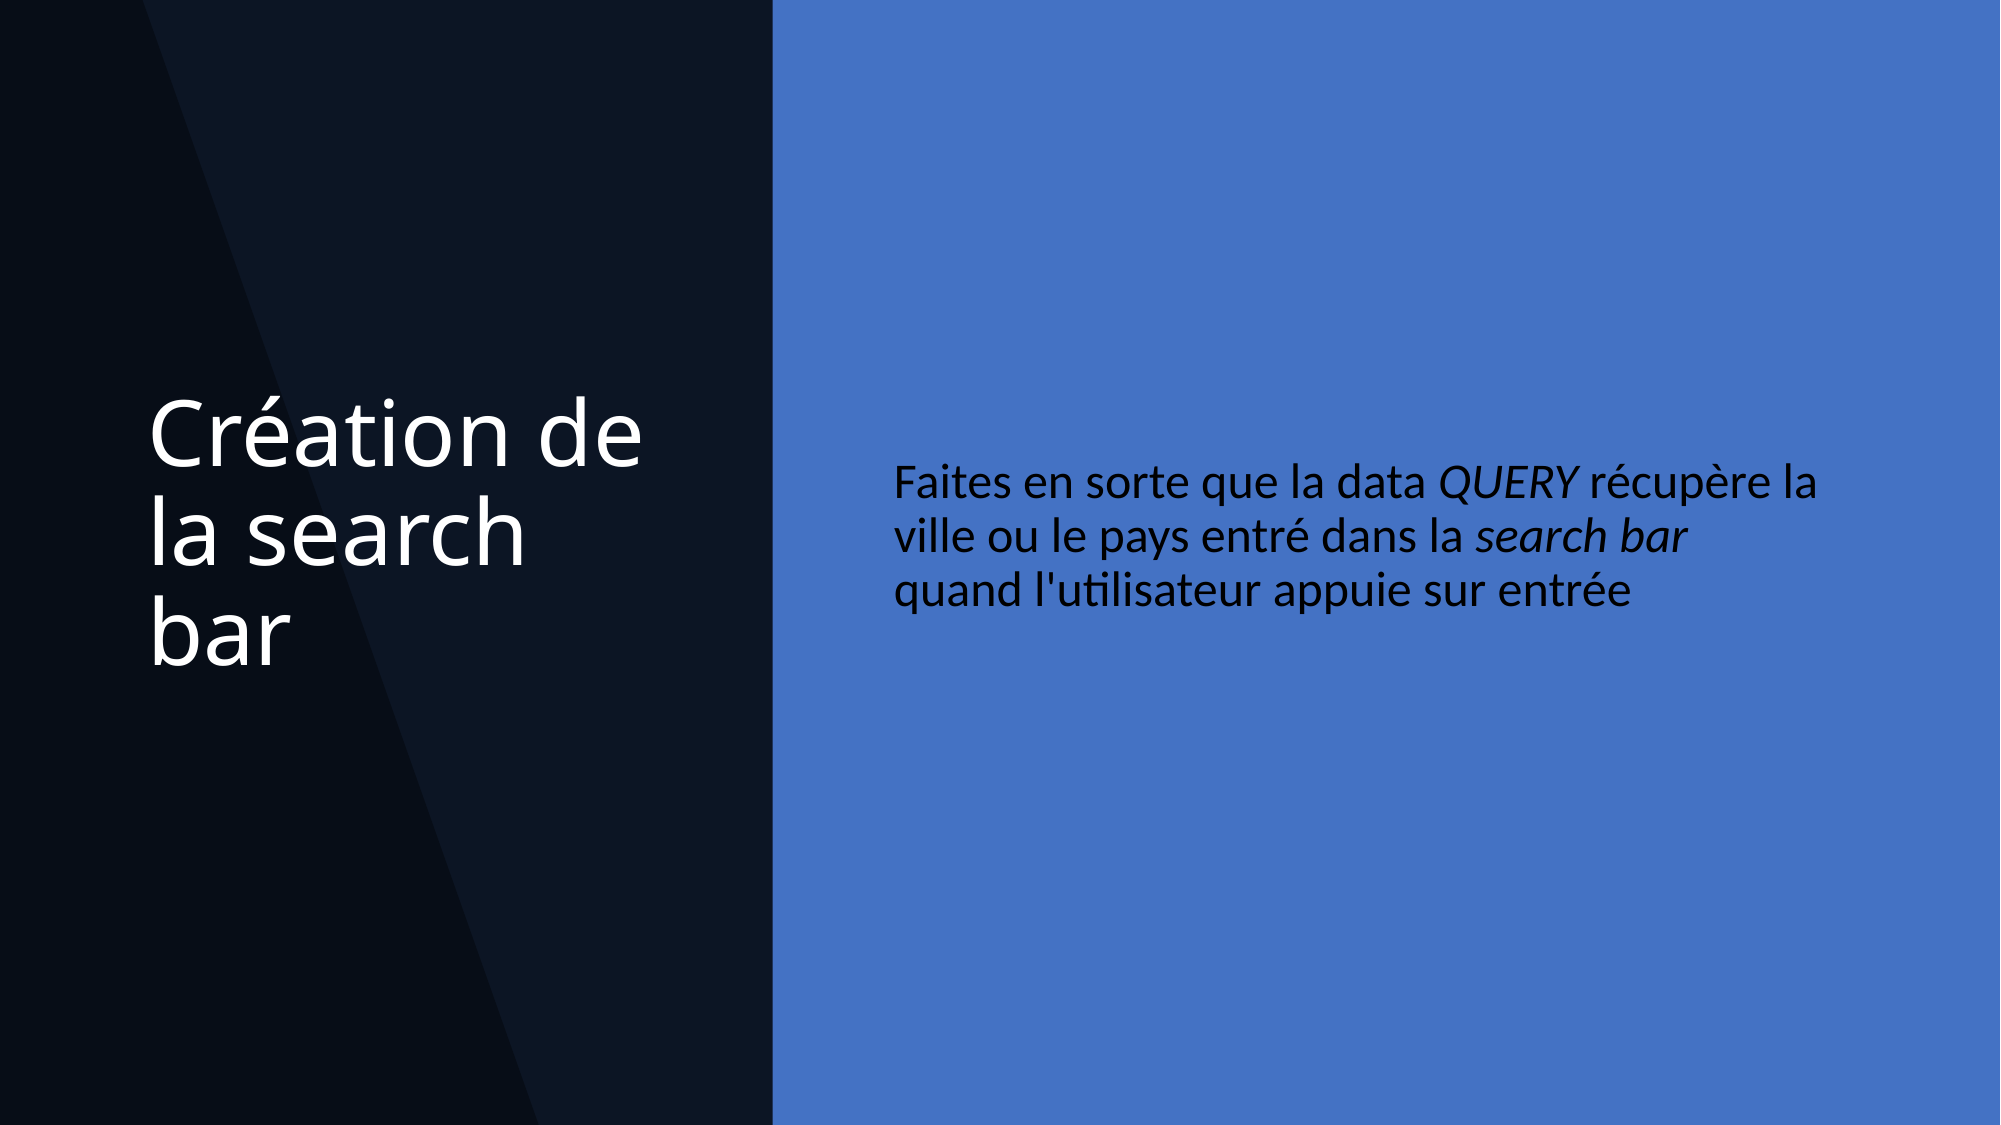

# Création de la search bar
Faites en sorte que la data QUERY récupère la ville ou le pays entré dans la search bar quand l'utilisateur appuie sur entrée